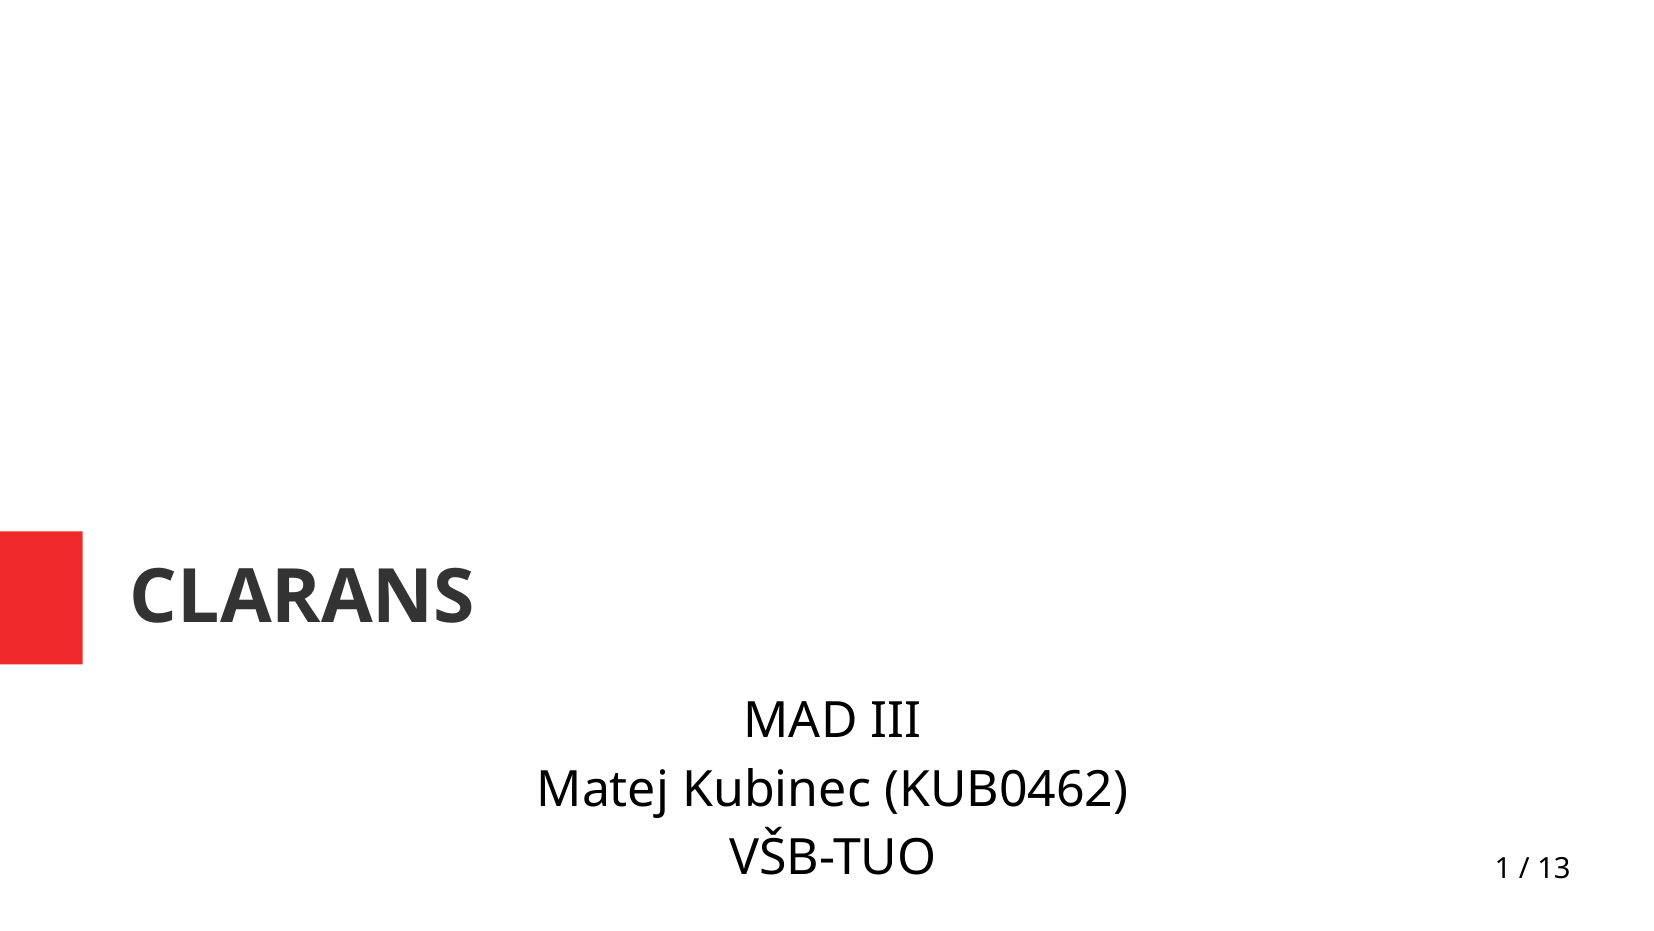

# CLARANS
MAD III
Matej Kubinec (KUB0462)
VŠB-TUO
1